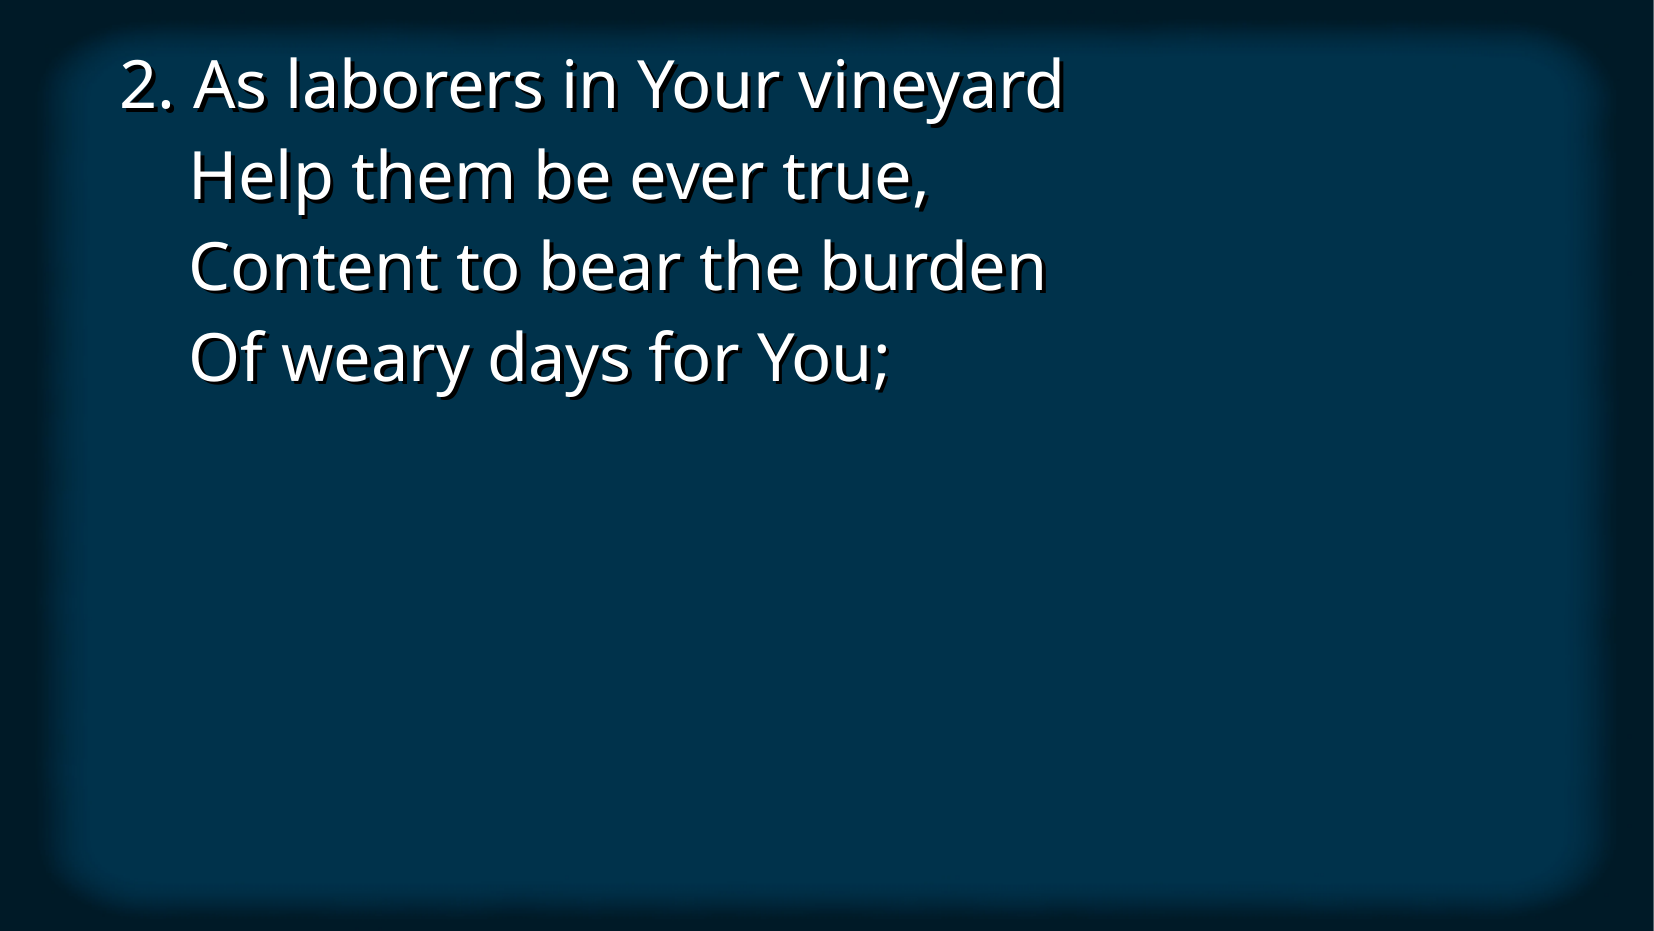

2. As laborers in Your vineyard
 Help them be ever true,
 Content to bear the burden
 Of weary days for You;